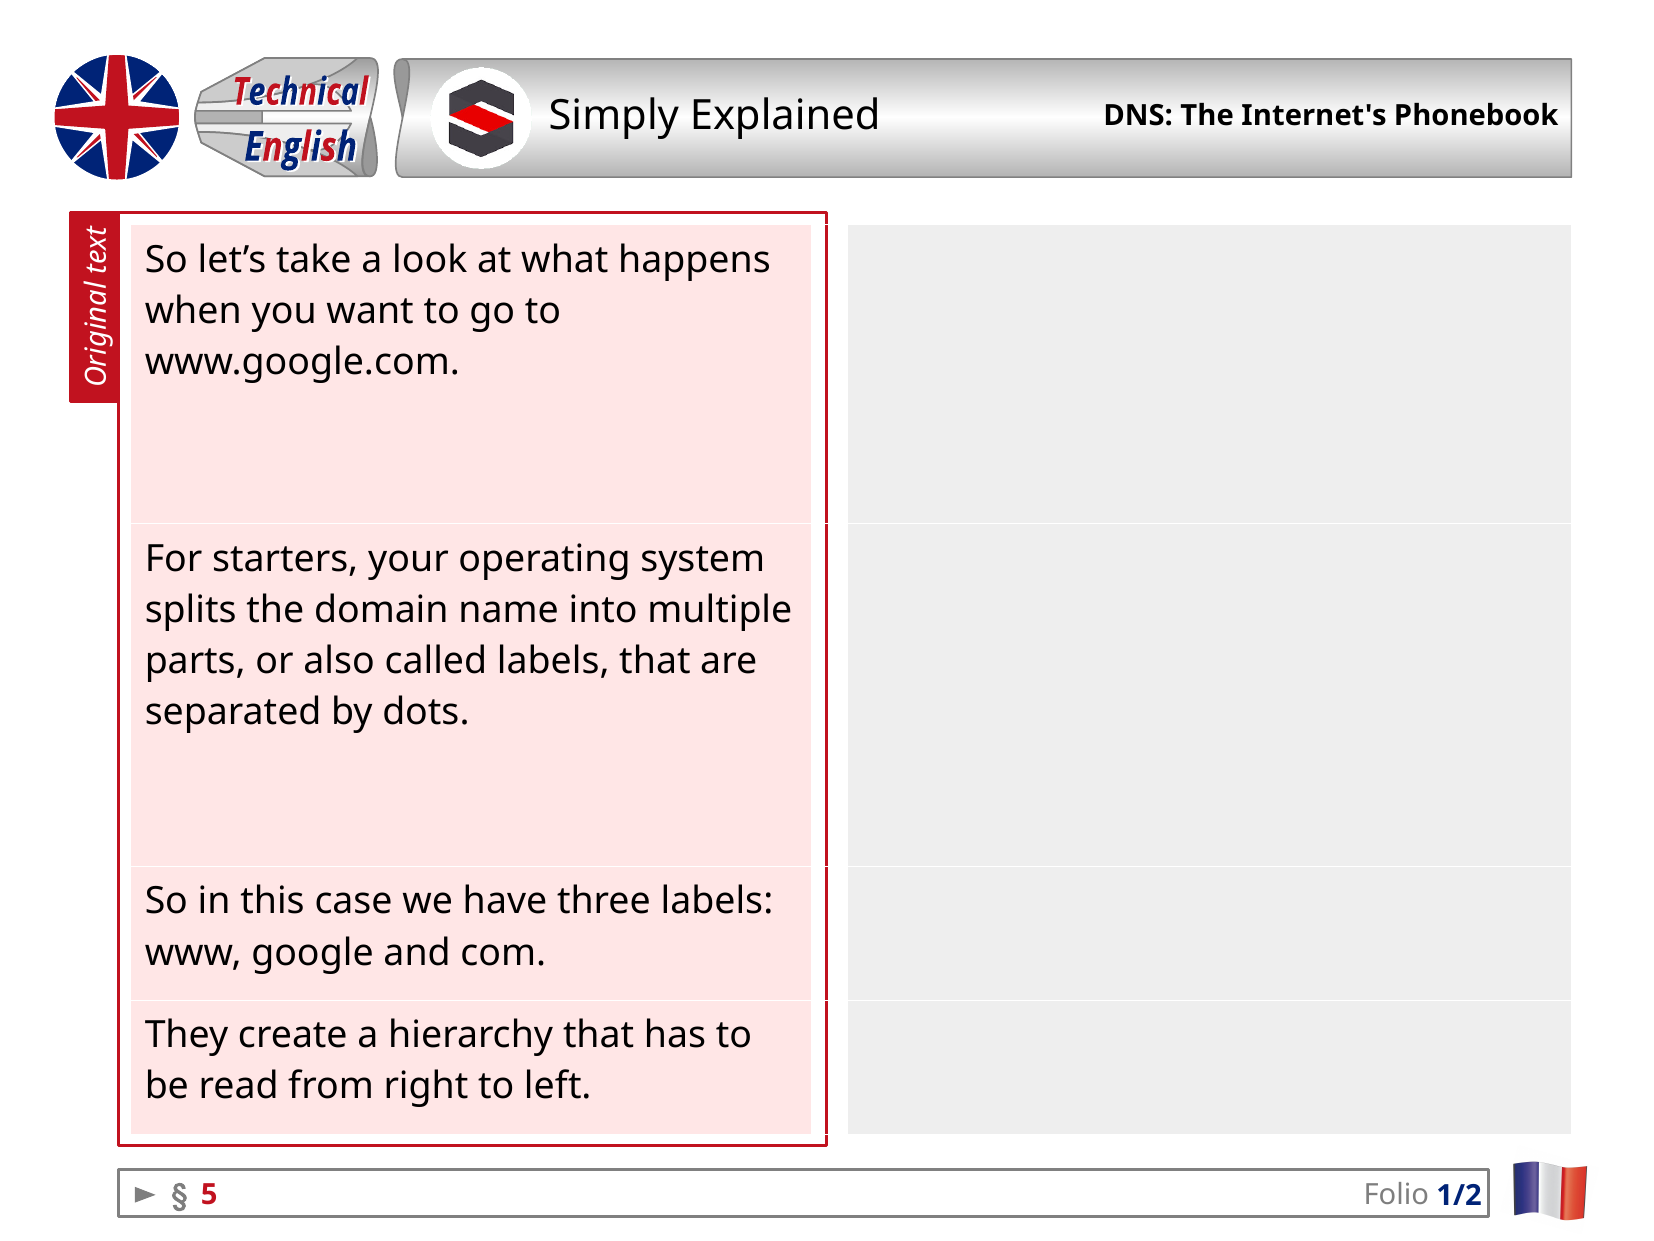

#
| So let’s take a look at what happens when you want to go to www.google.com. | | |
| --- | --- | --- |
| For starters, your operating system splits the domain name into multiple parts, or also called labels, that are separated by dots. | | |
| So in this case we have three labels: www, google and com. | | |
| They create a hierarchy that has to be read from right to left. | | |
5
1/2